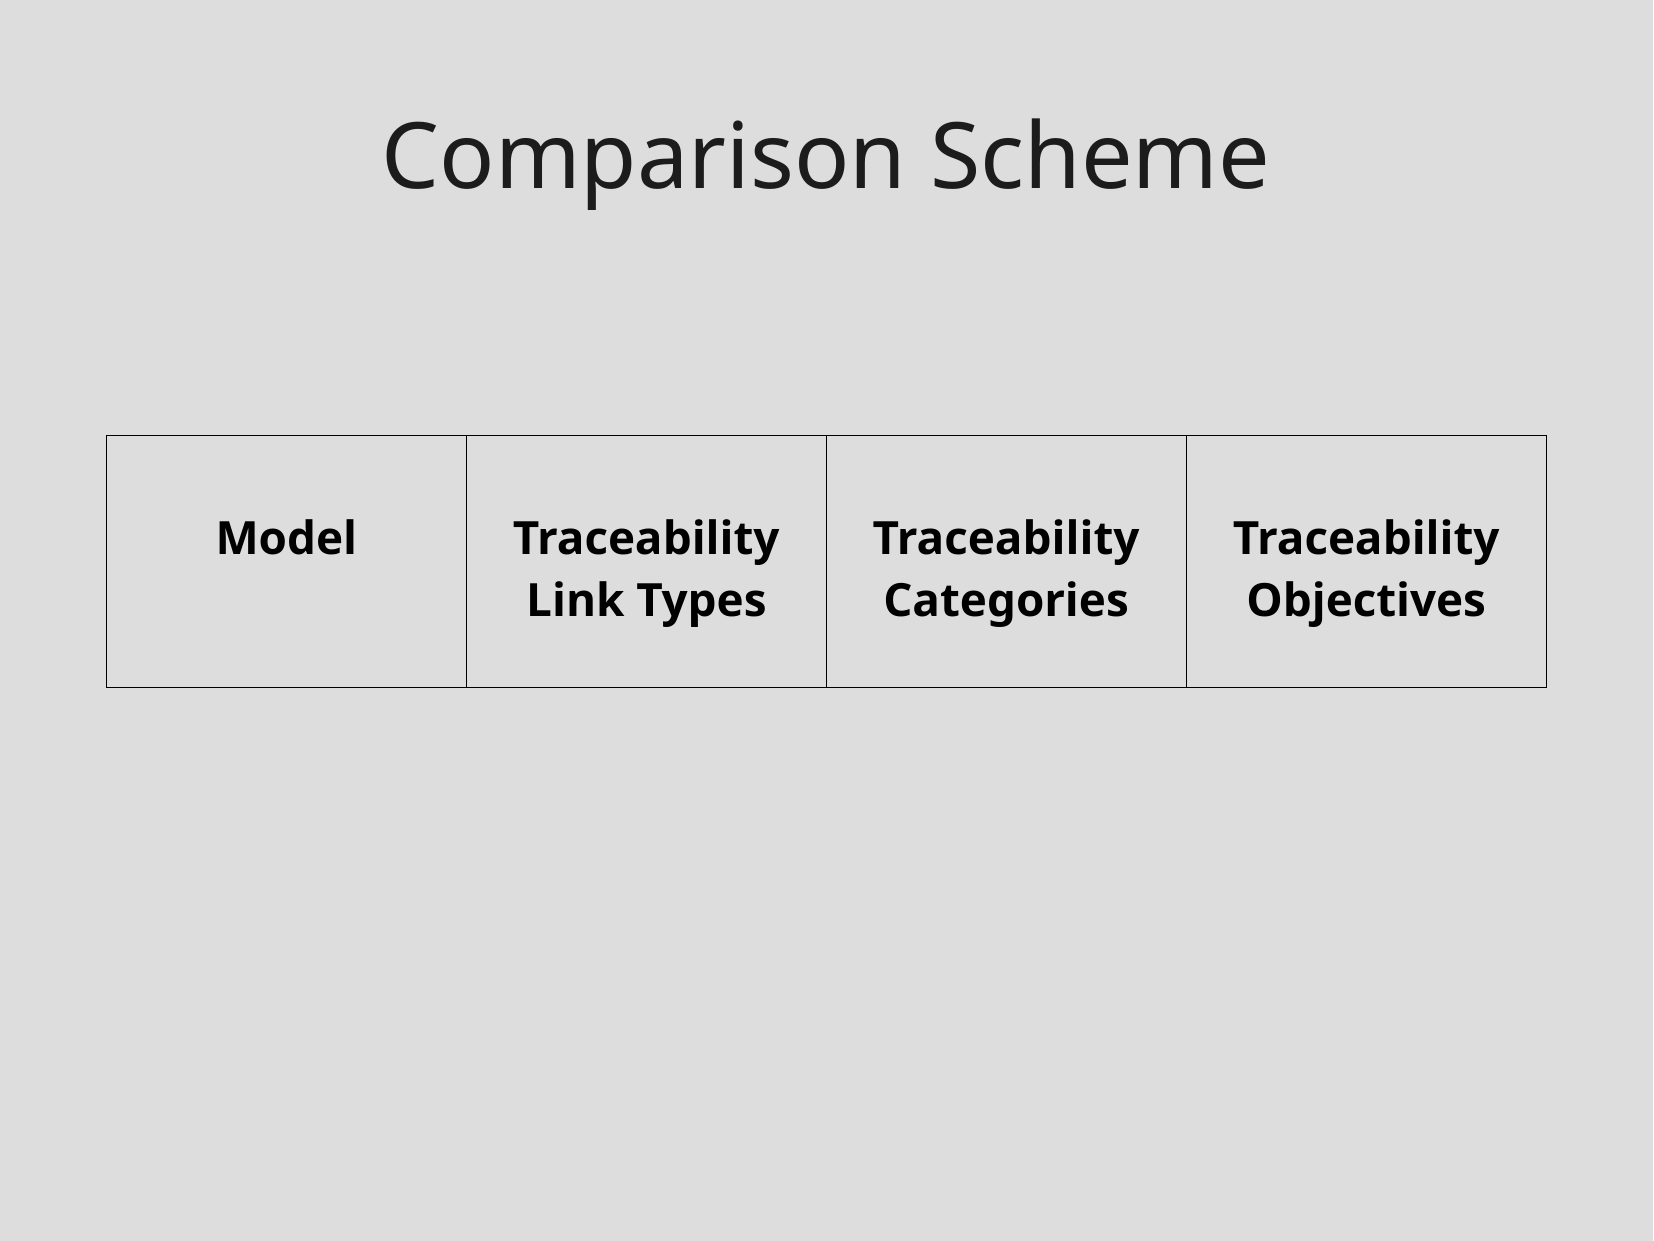

# Comparison Scheme
| Model | Traceability Link Types | Traceability Categories | Traceability Objectives |
| --- | --- | --- | --- |